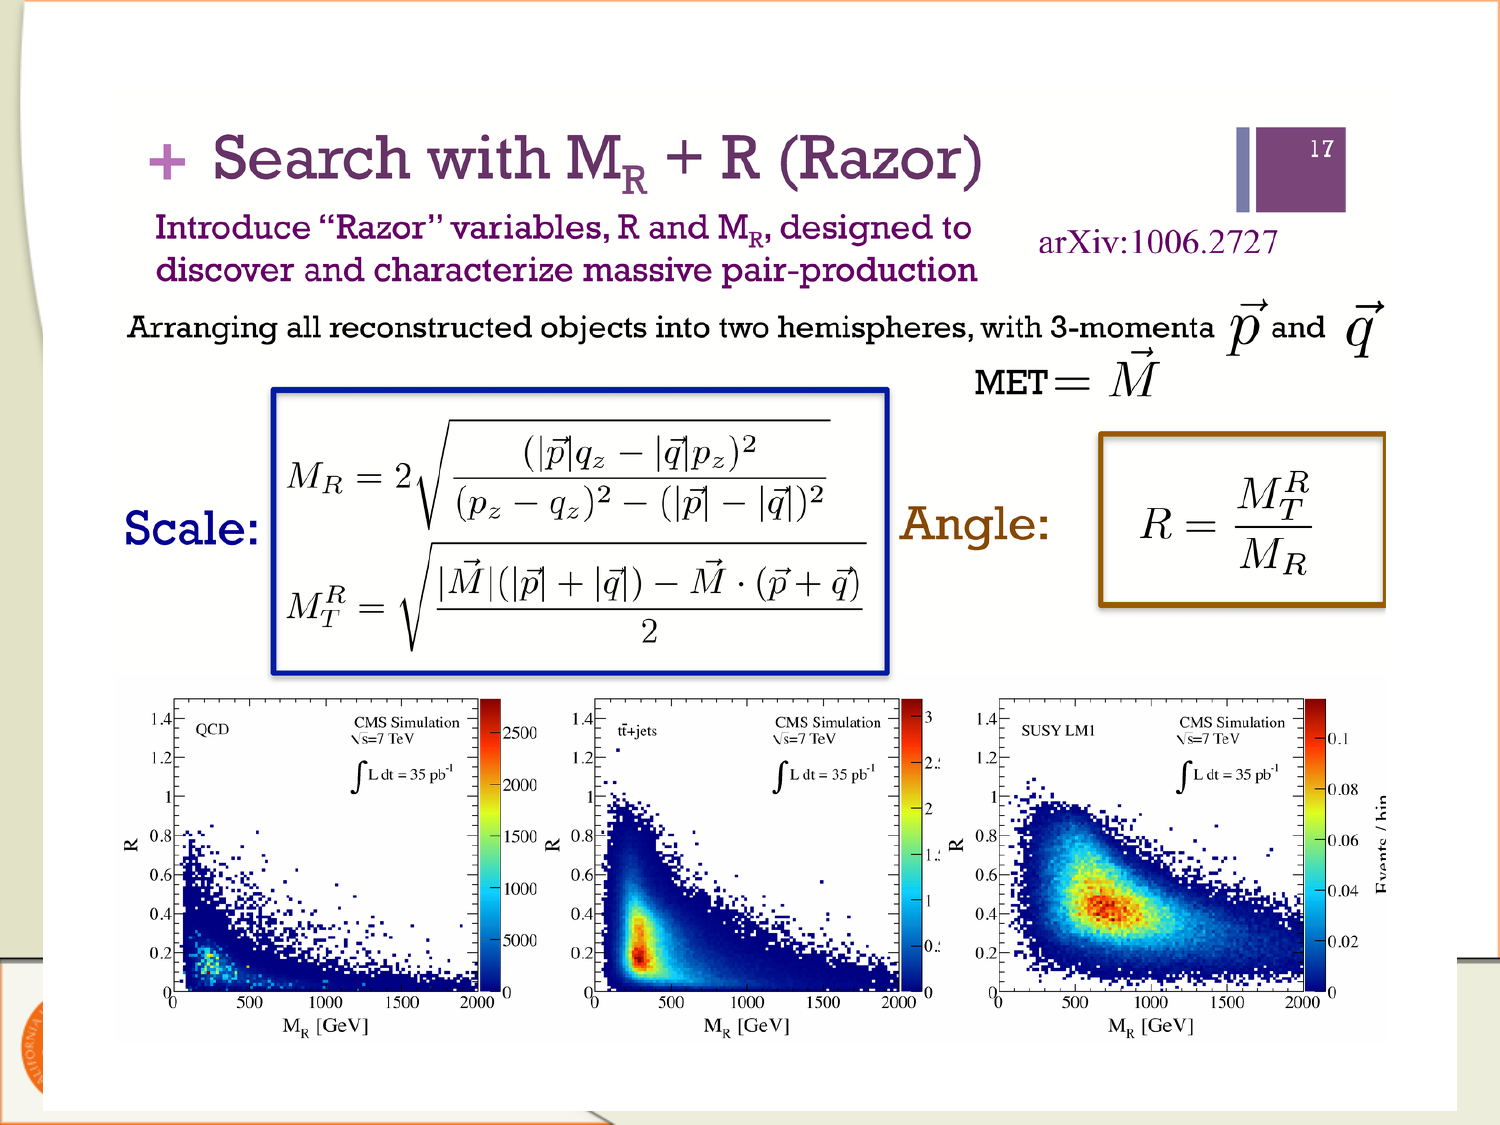

# Razor variables
Yi Chen, LQ3 Meeting, June 17, 2011
5